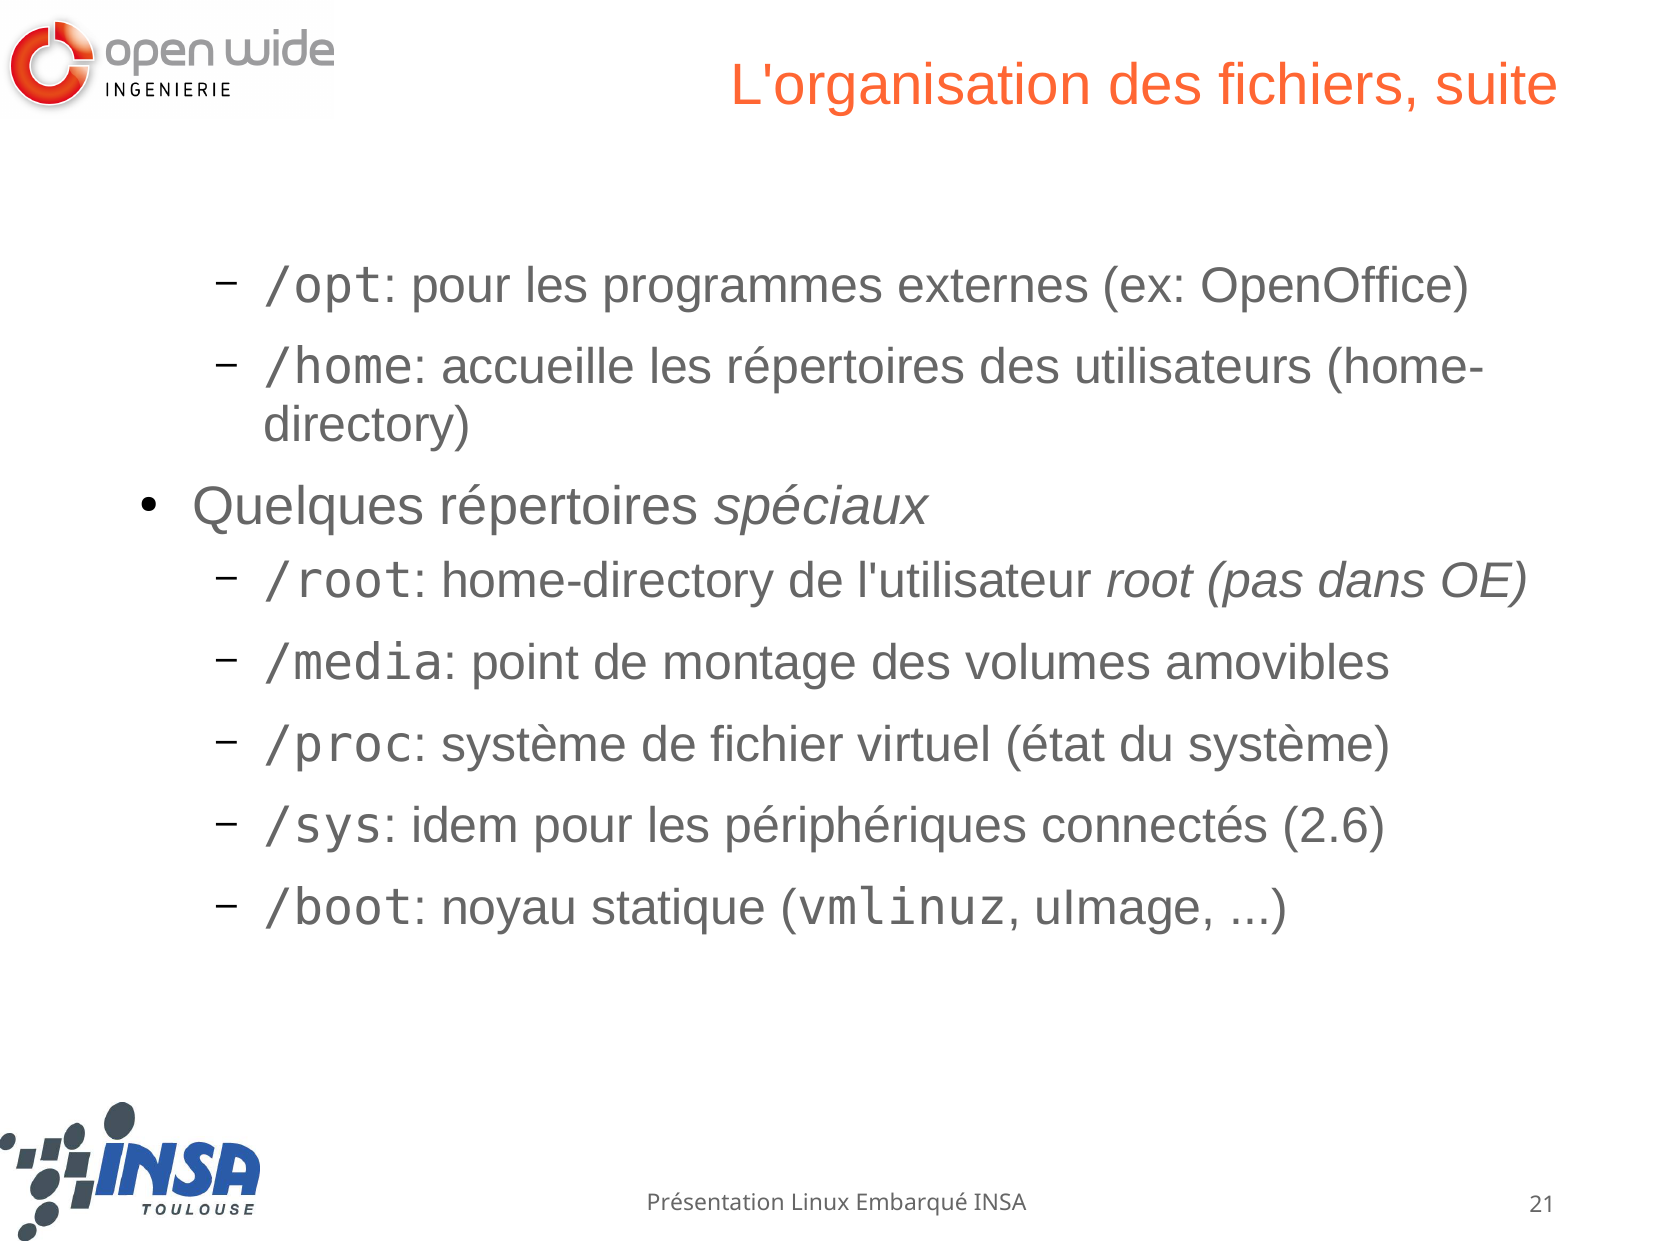

# L'organisation des fichiers, suite
/opt: pour les programmes externes (ex: OpenOffice)
/home: accueille les répertoires des utilisateurs (home-directory)
Quelques répertoires spéciaux
/root: home-directory de l'utilisateur root (pas dans OE)
/media: point de montage des volumes amovibles
/proc: système de fichier virtuel (état du système)
/sys: idem pour les périphériques connectés (2.6)
/boot: noyau statique (vmlinuz, uImage, ...)